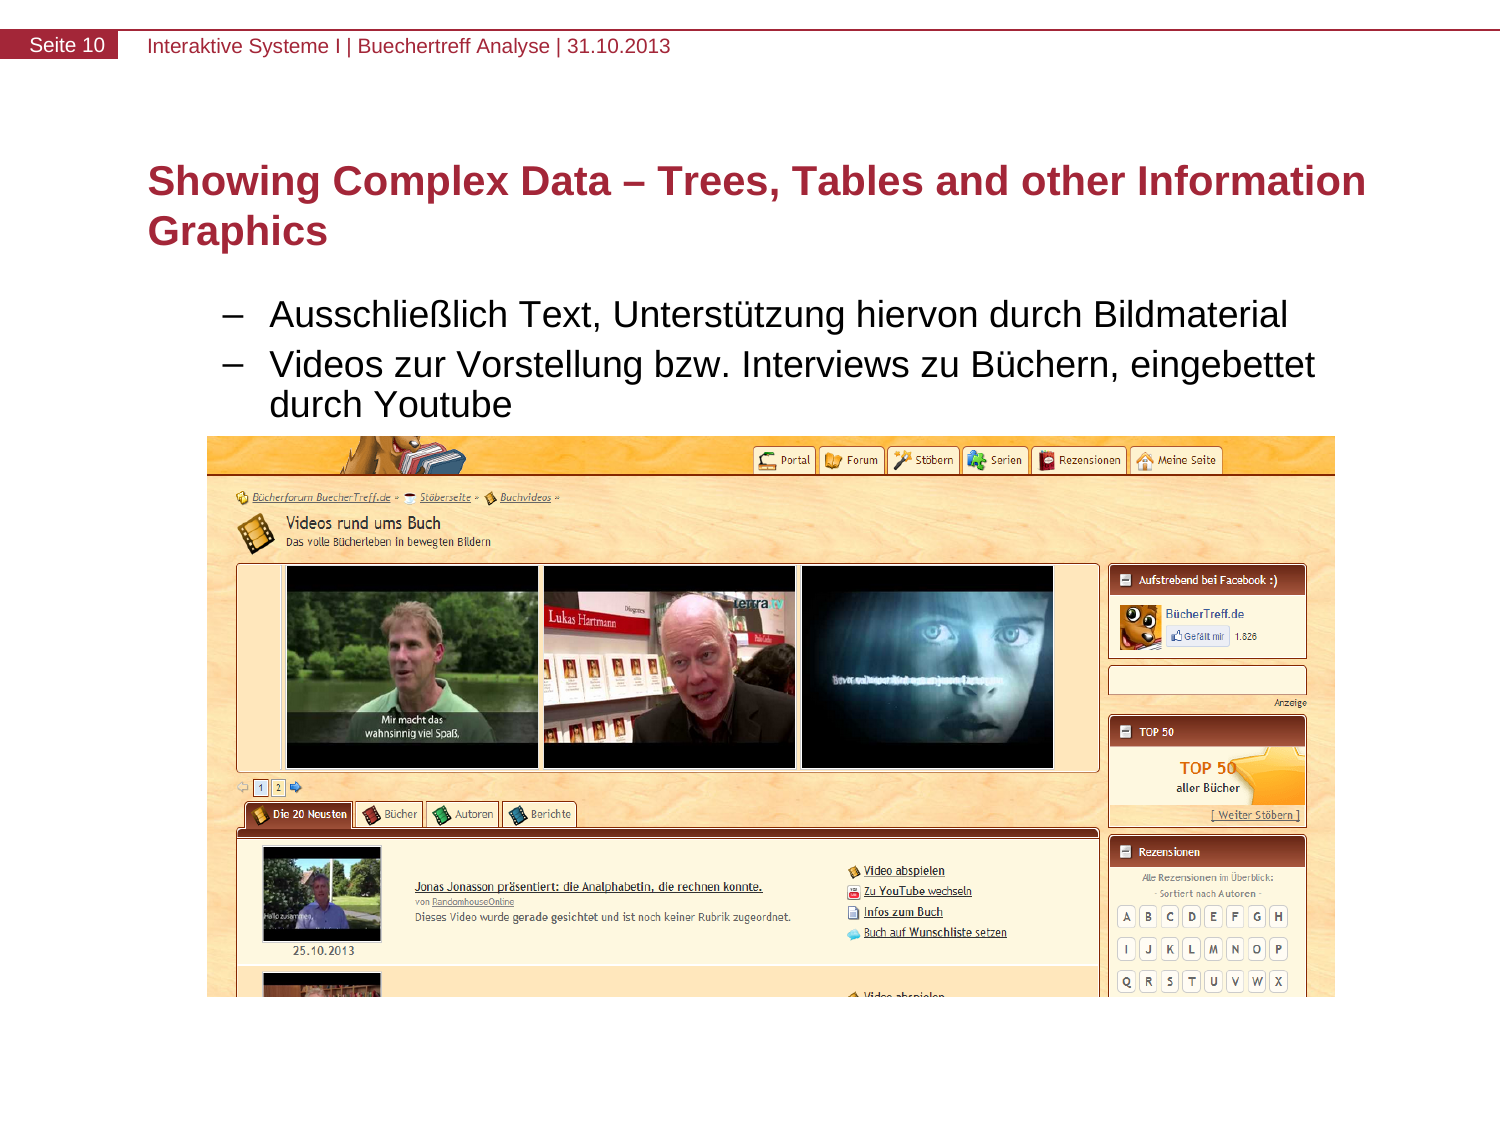

# Showing Complex Data – Trees, Tables and other Information Graphics
Ausschließlich Text, Unterstützung hiervon durch Bildmaterial
Videos zur Vorstellung bzw. Interviews zu Büchern, eingebettet durch Youtube